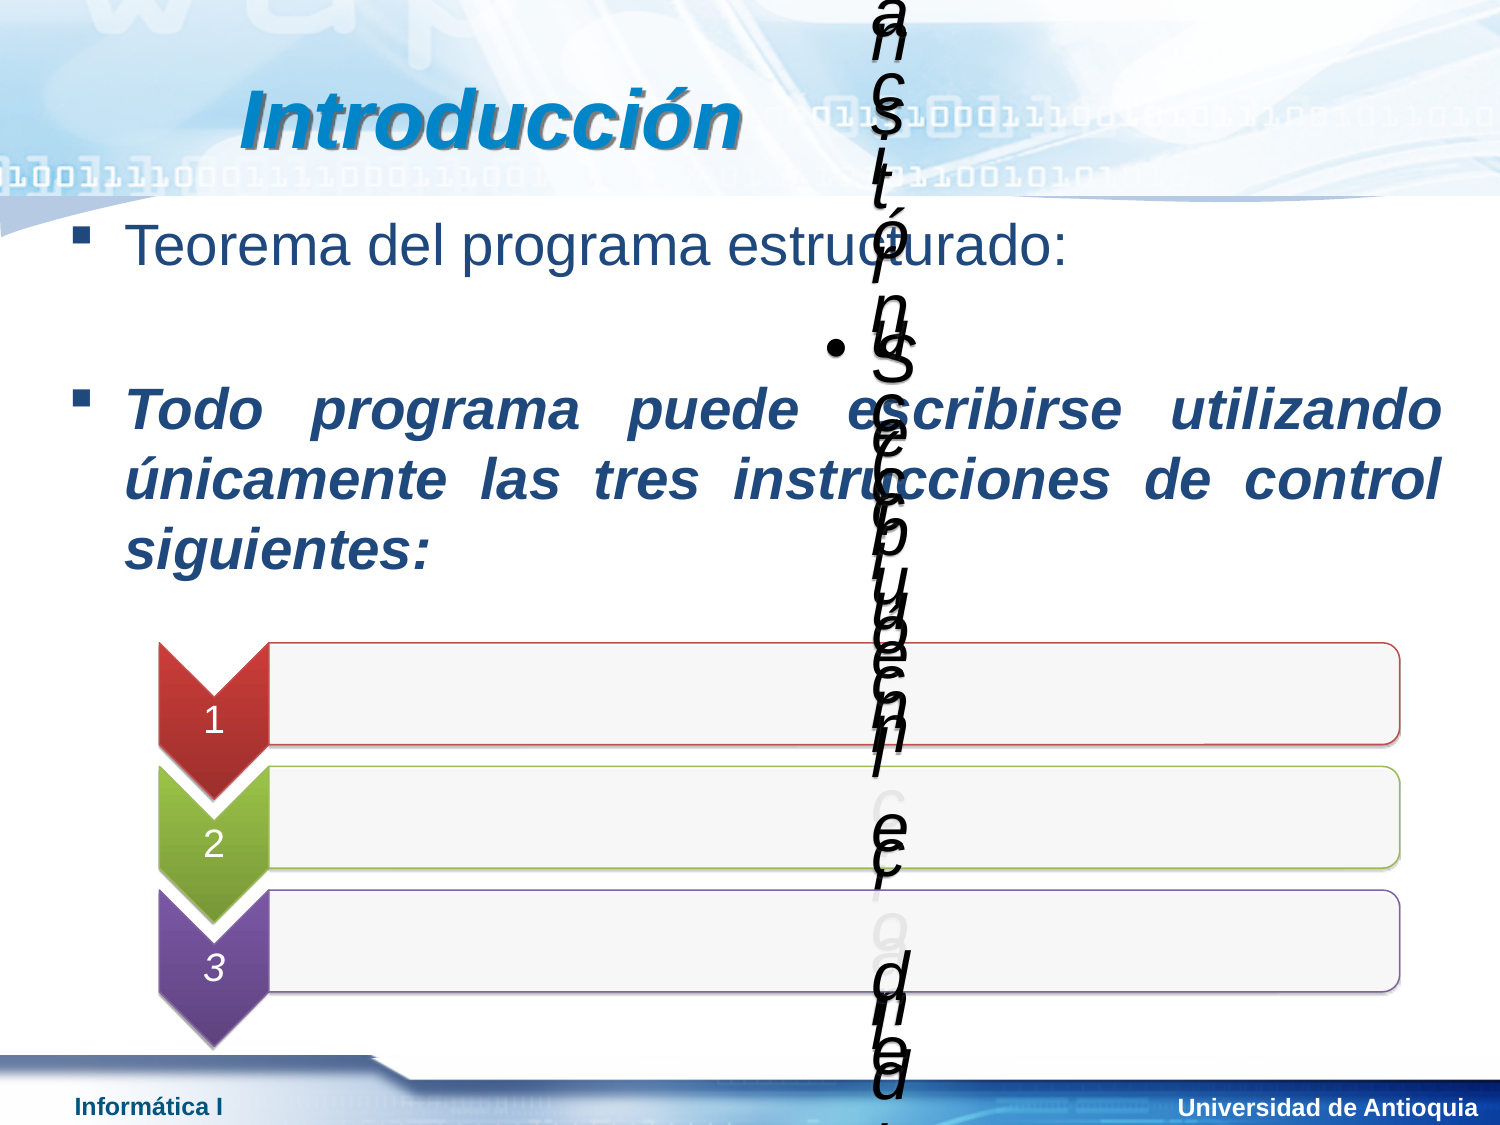

# Introducción
Teorema del programa estructurado:
Todo programa puede escribirse utilizando únicamente las tres instrucciones de control siguientes:
Secuencial
Instrucción condicional.
Iteración (bucle de instrucciones)
1
2
3